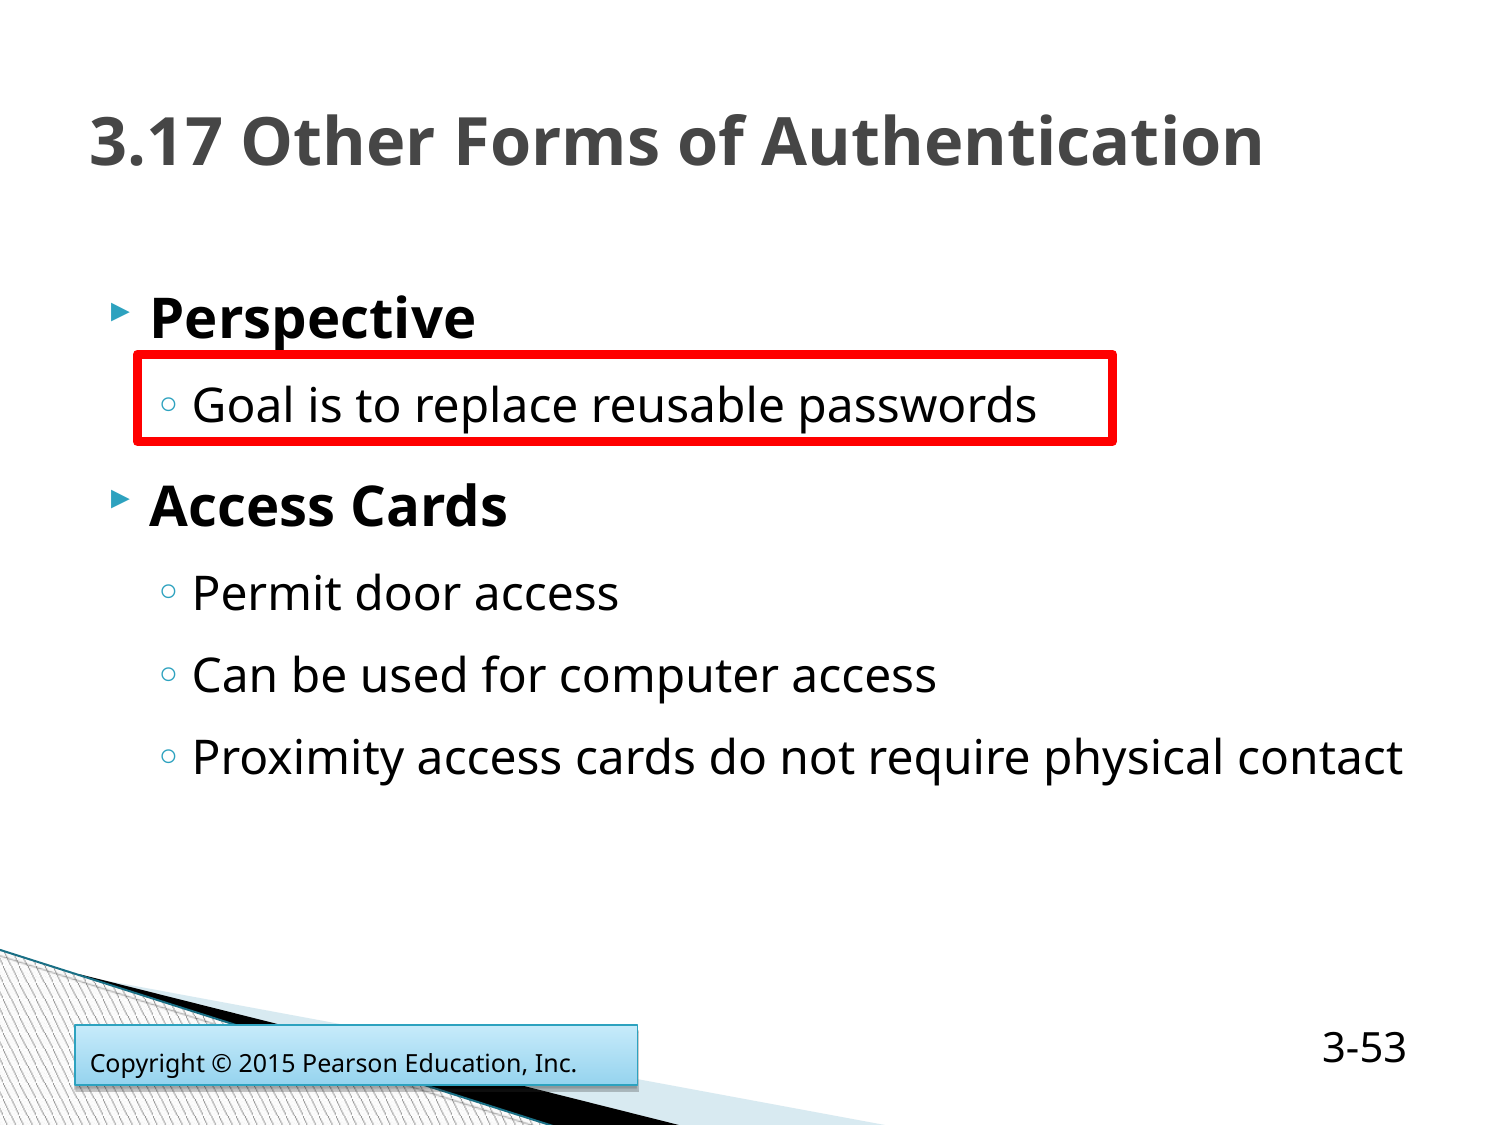

3.17 Other Forms of Authentication
# Perspective
Goal is to replace reusable passwords
Access Cards
Permit door access
Can be used for computer access
Proximity access cards do not require physical contact
Copyright © 2015 Pearson Education, Inc.